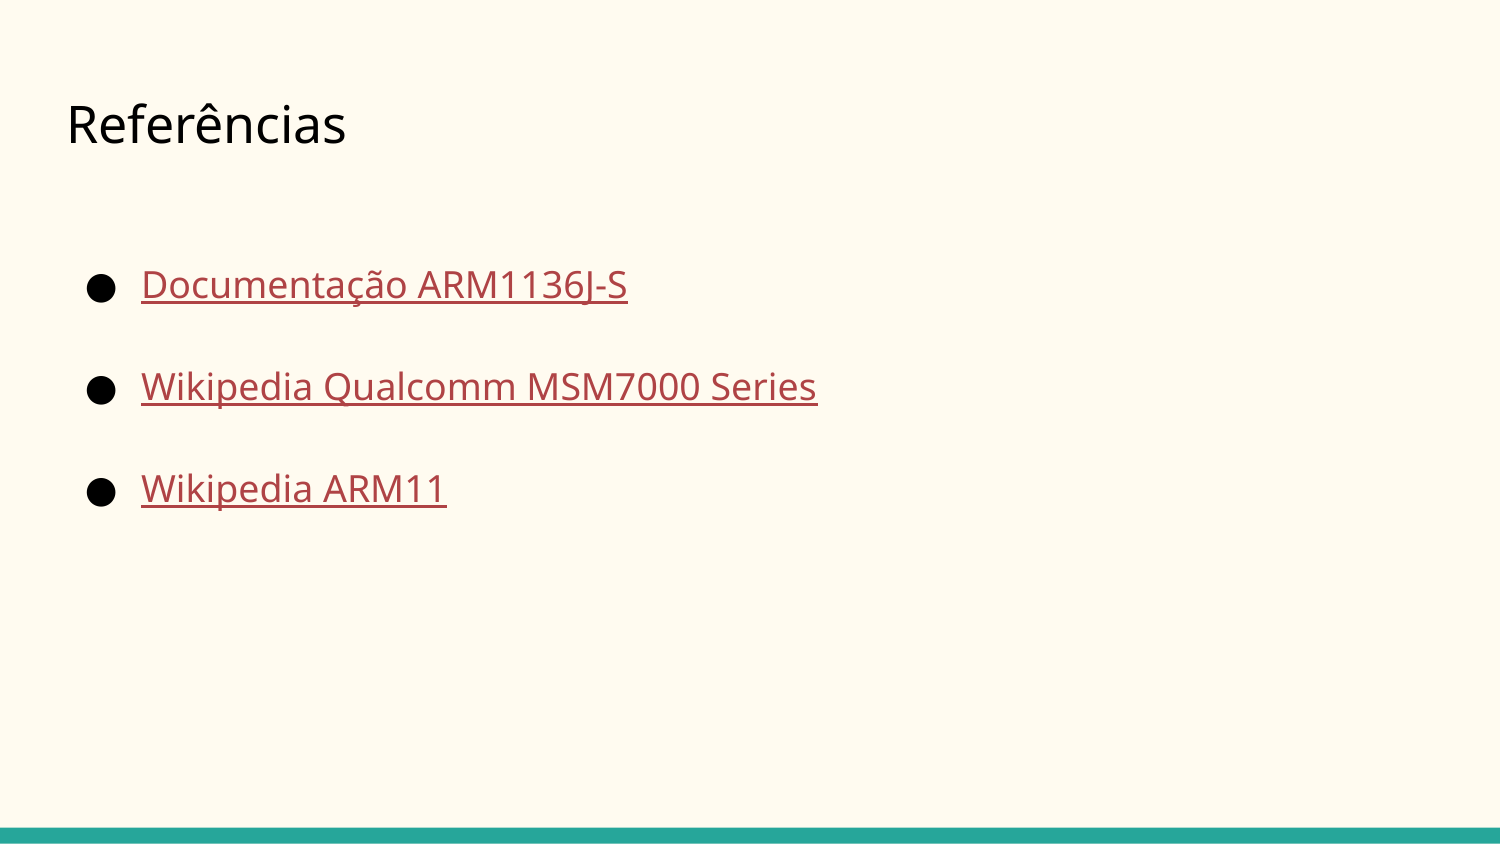

# Referências
Documentação ARM1136J-S
Wikipedia Qualcomm MSM7000 Series
Wikipedia ARM11